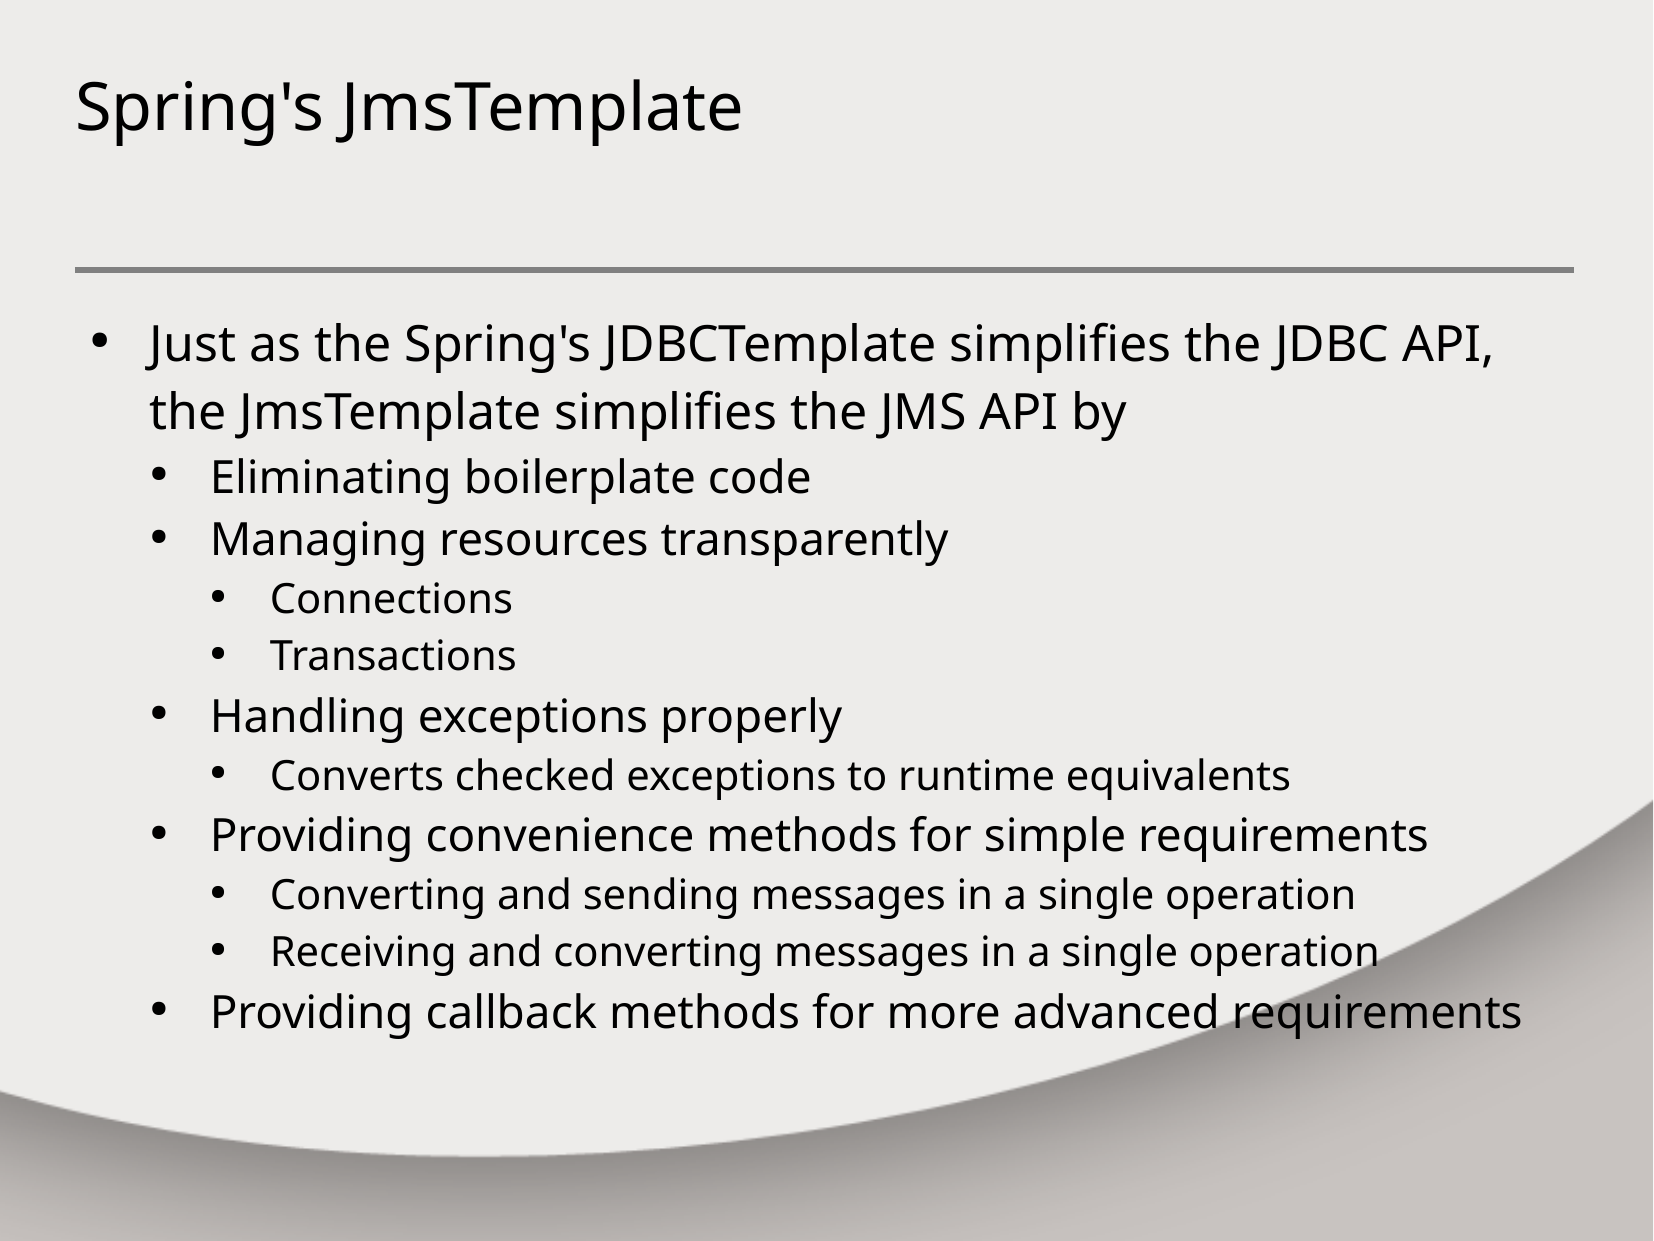

# Spring's JmsTemplate
Just as the Spring's JDBCTemplate simplifies the JDBC API, the JmsTemplate simplifies the JMS API by
Eliminating boilerplate code
Managing resources transparently
Connections
Transactions
Handling exceptions properly
Converts checked exceptions to runtime equivalents
Providing convenience methods for simple requirements
Converting and sending messages in a single operation
Receiving and converting messages in a single operation
Providing callback methods for more advanced requirements